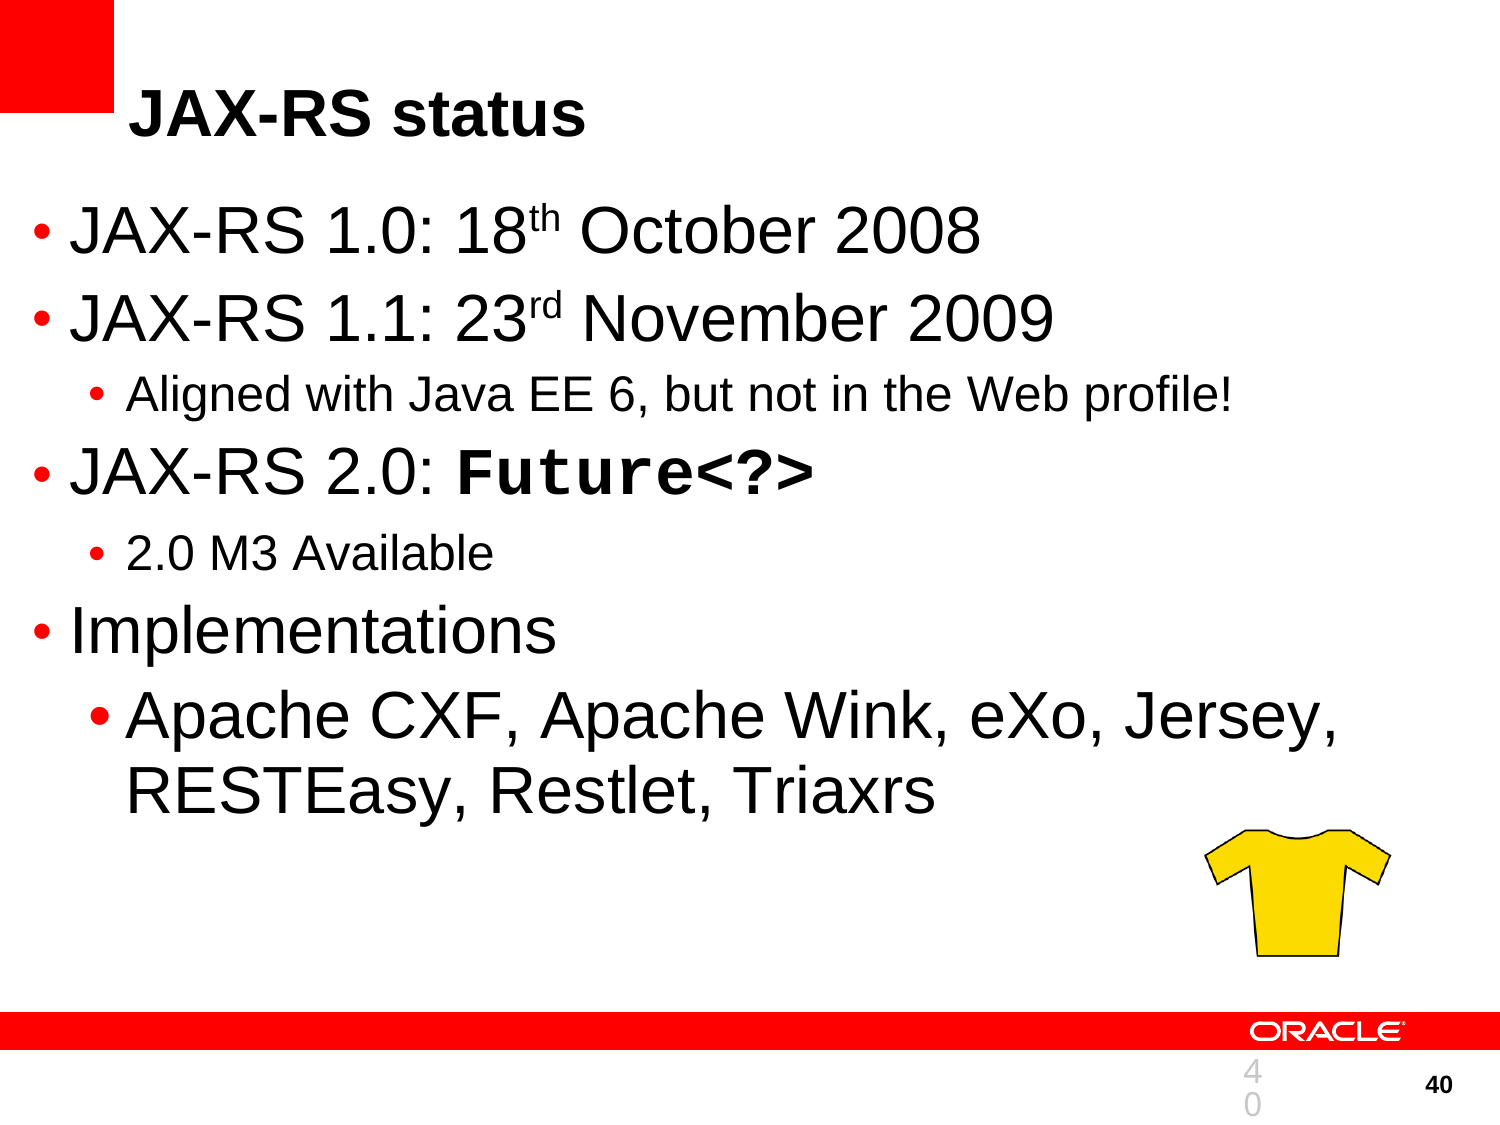

# JAX-RS status
JAX-RS 1.0: 18th October 2008
JAX-RS 1.1: 23rd November 2009
Aligned with Java EE 6, but not in the Web profile!
JAX-RS 2.0: Future<?>
2.0 M3 Available
Implementations
Apache CXF, Apache Wink, eXo, Jersey, RESTEasy, Restlet, Triaxrs